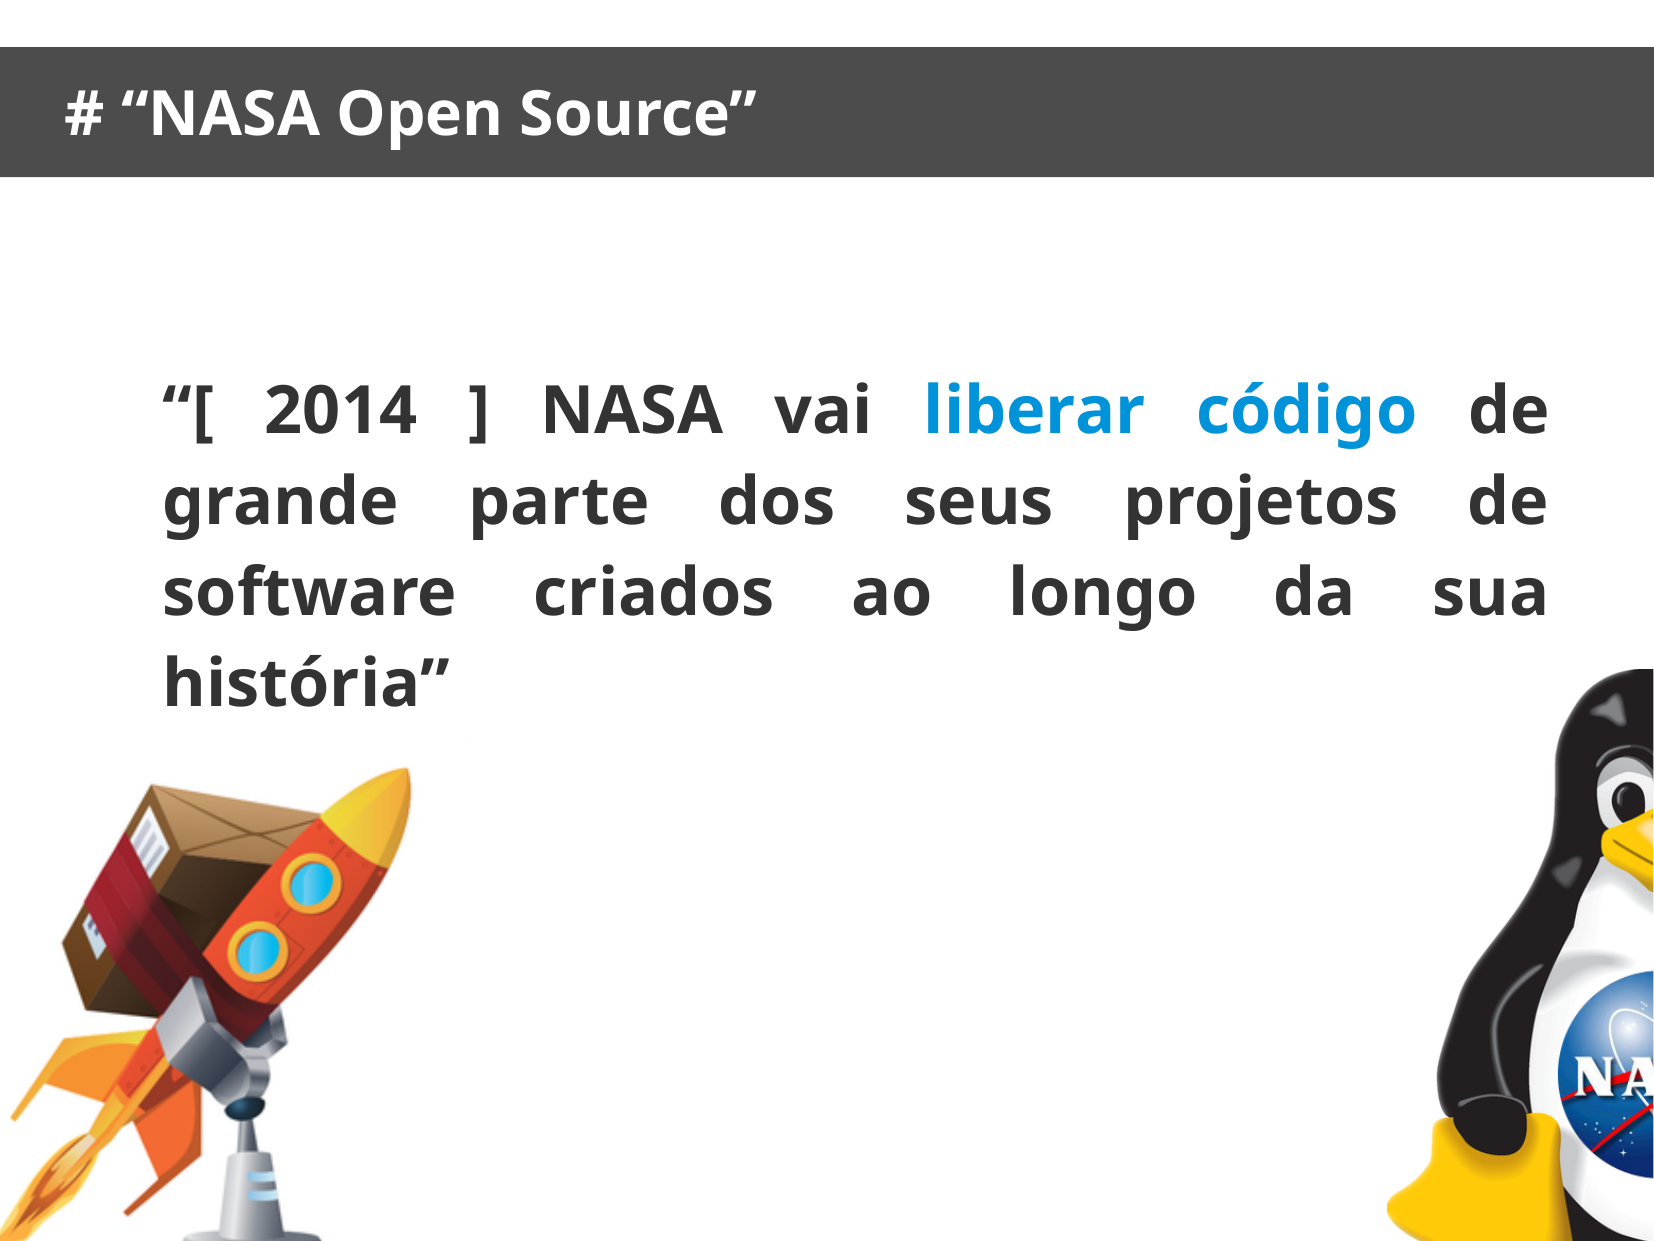

# “NASA Open Source”
“[ 2014 ] NASA vai liberar código de grande parte dos seus projetos de software criados ao longo da sua história”